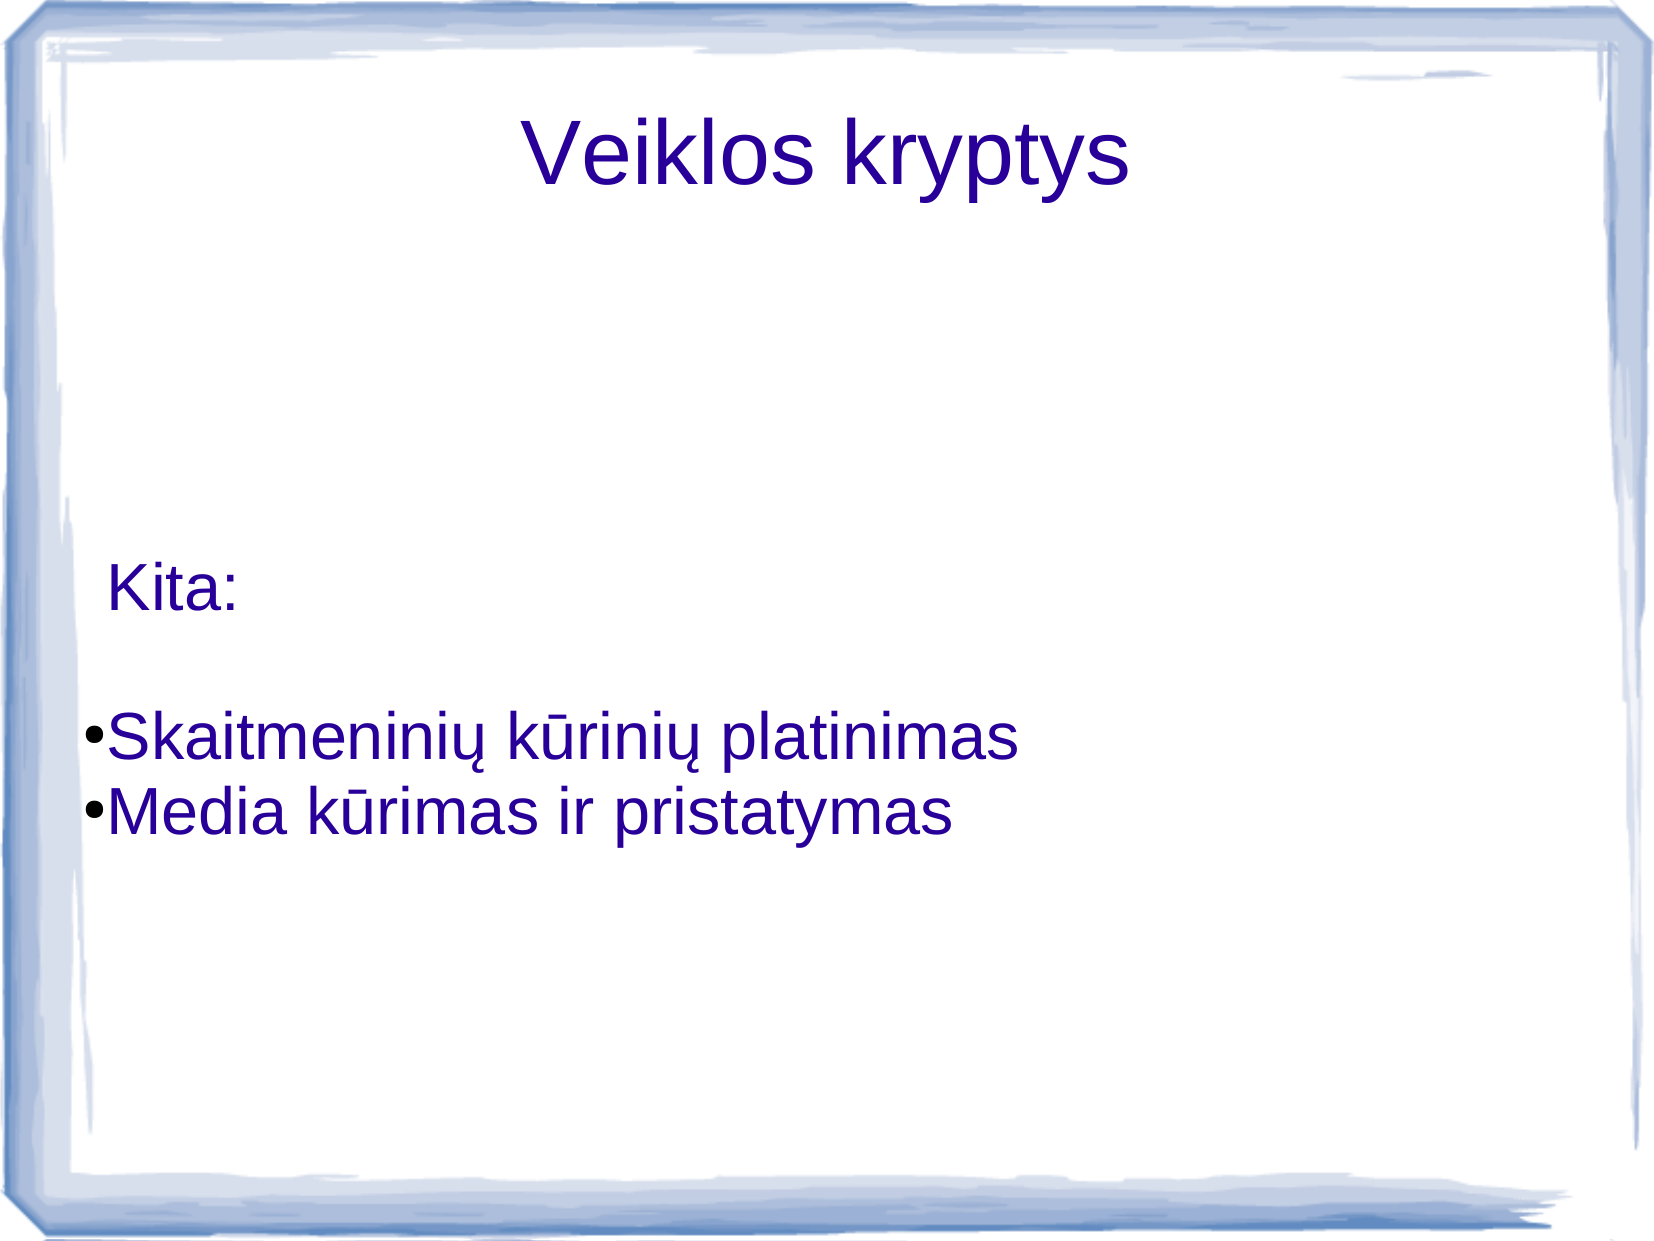

# Veiklos kryptys
Kita:
Skaitmeninių kūrinių platinimas
Media kūrimas ir pristatymas